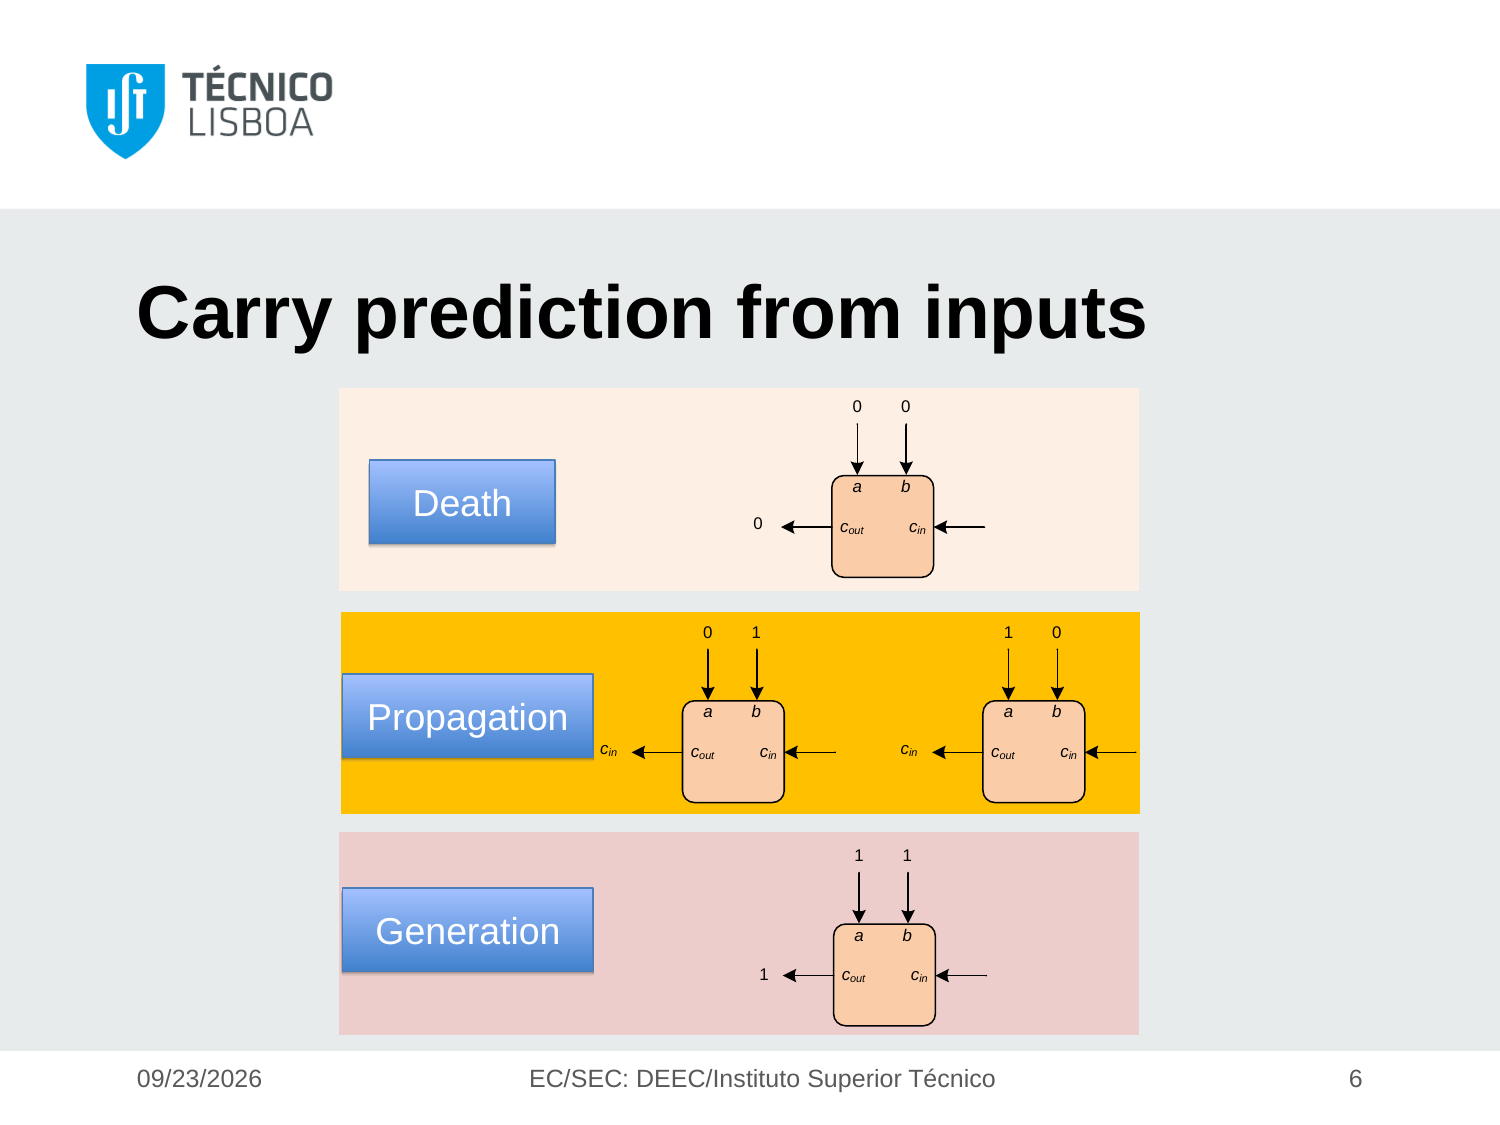

# Carry prediction from inputs
Death
Propagation
Generation
EC/SEC: DEEC/Instituto Superior Técnico
5